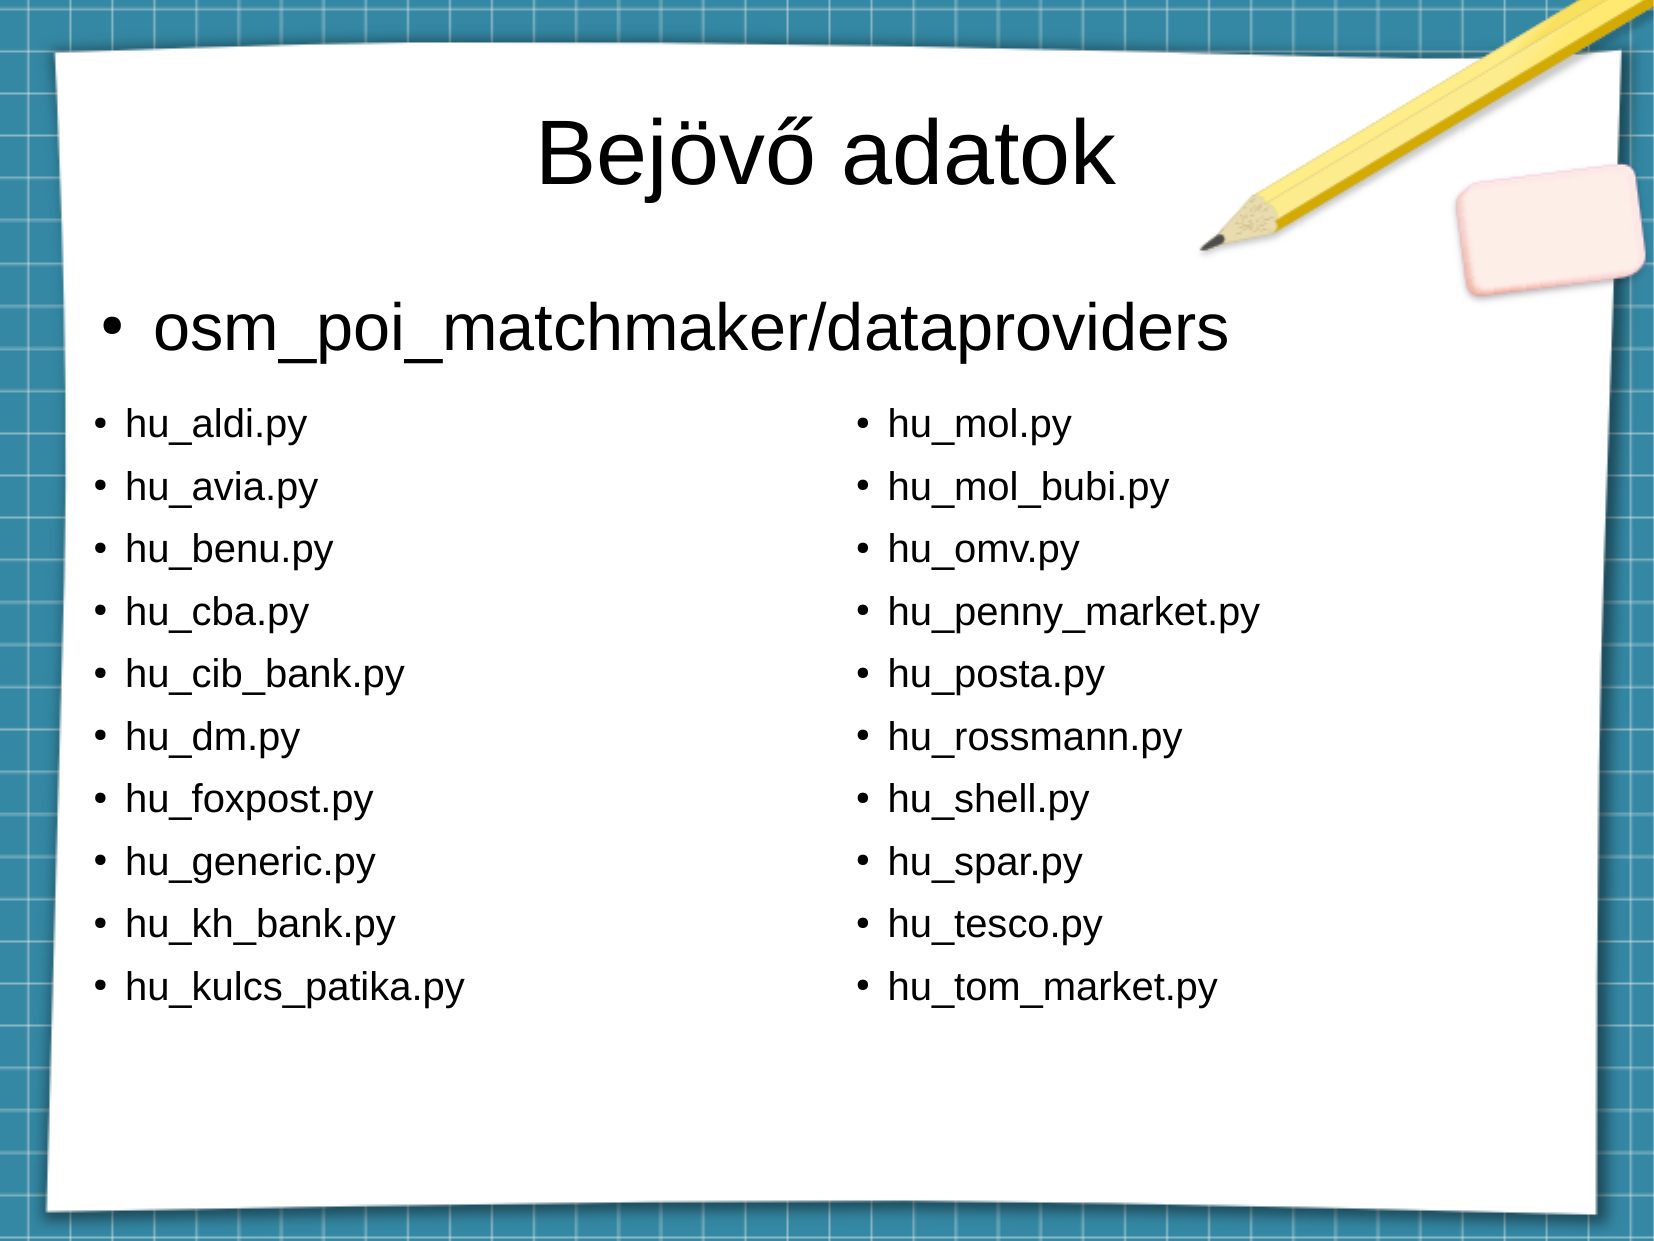

# Bejövő adatok
osm_poi_matchmaker/dataproviders
hu_aldi.py
hu_avia.py
hu_benu.py
hu_cba.py
hu_cib_bank.py
hu_dm.py
hu_foxpost.py
hu_generic.py
hu_kh_bank.py
hu_kulcs_patika.py
hu_mol.py
hu_mol_bubi.py
hu_omv.py
hu_penny_market.py
hu_posta.py
hu_rossmann.py
hu_shell.py
hu_spar.py
hu_tesco.py
hu_tom_market.py